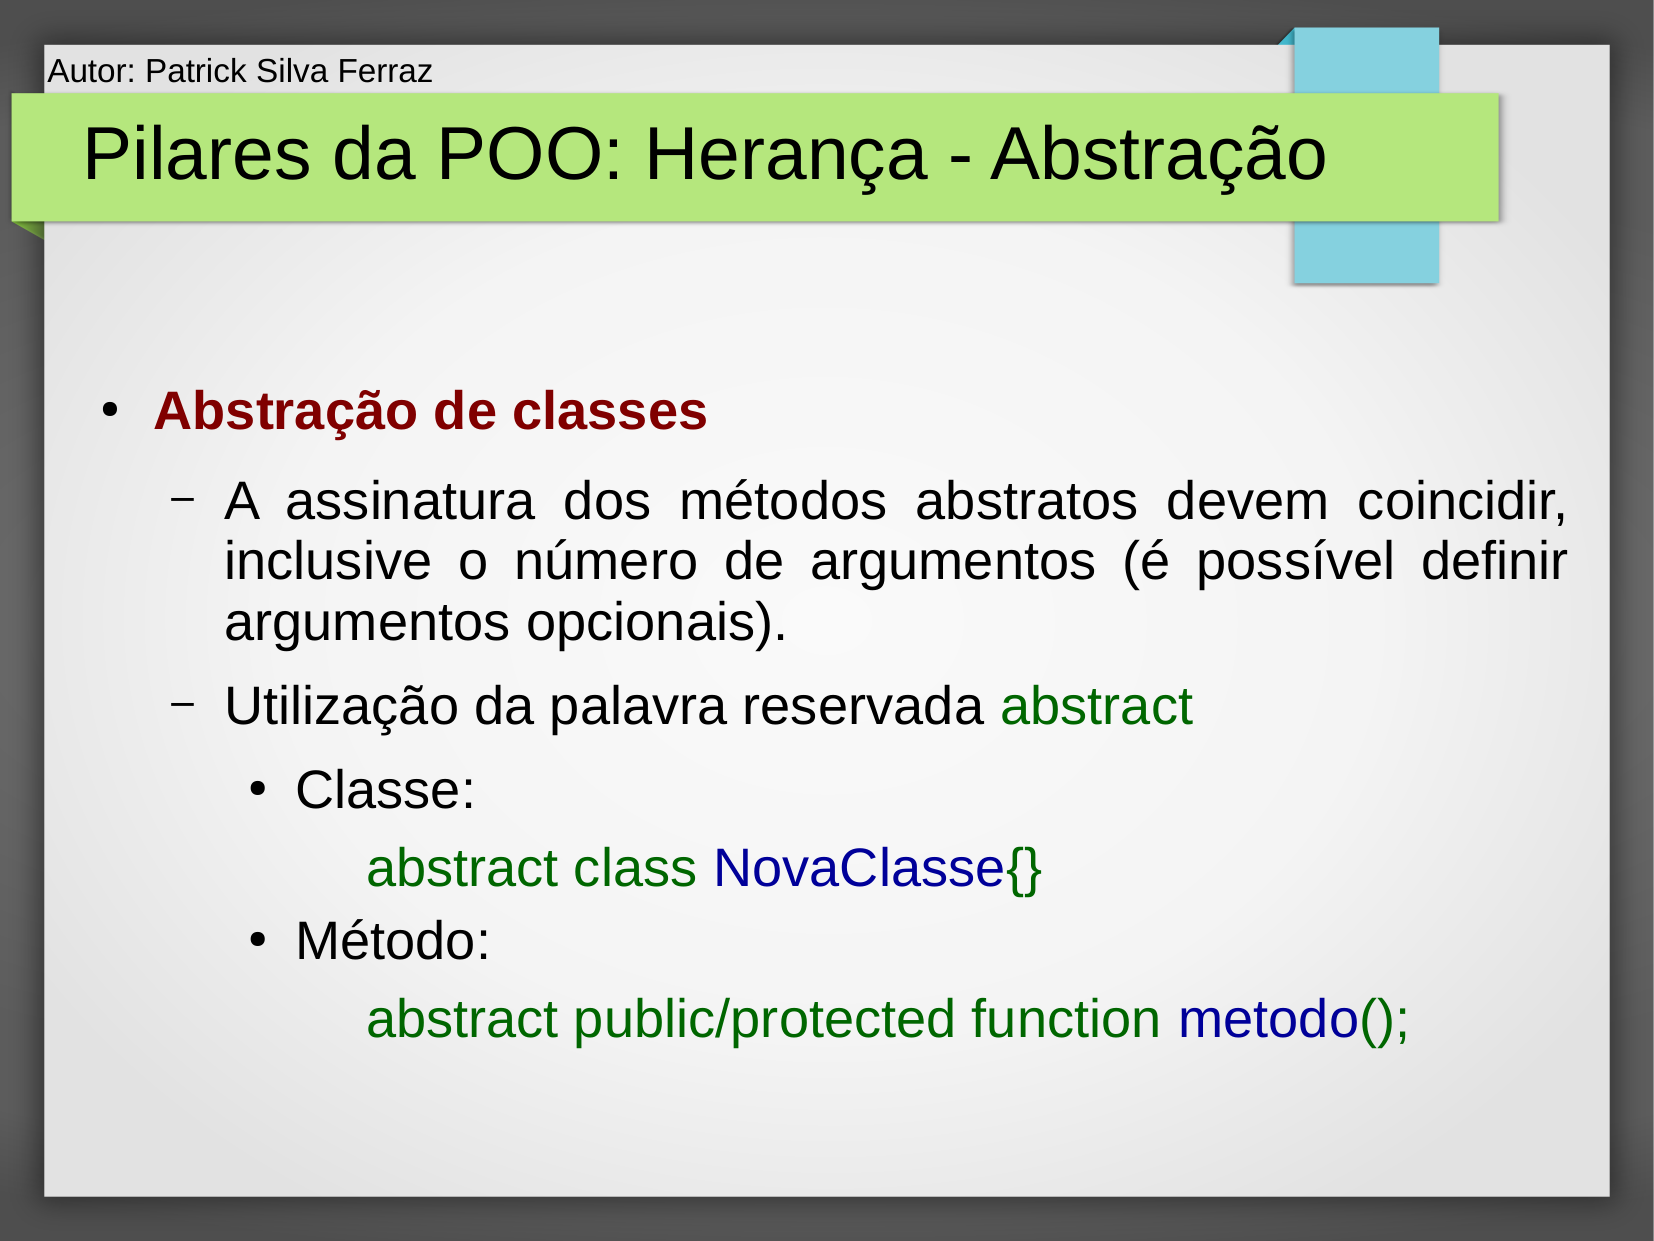

Autor: Patrick Silva Ferraz
# Pilares da POO: Herança - Abstração
Abstração de classes
A assinatura dos métodos abstratos devem coincidir, inclusive o número de argumentos (é possível definir argumentos opcionais).
Utilização da palavra reservada abstract
Classe:
abstract class NovaClasse{}
Método:
abstract public/protected function metodo();